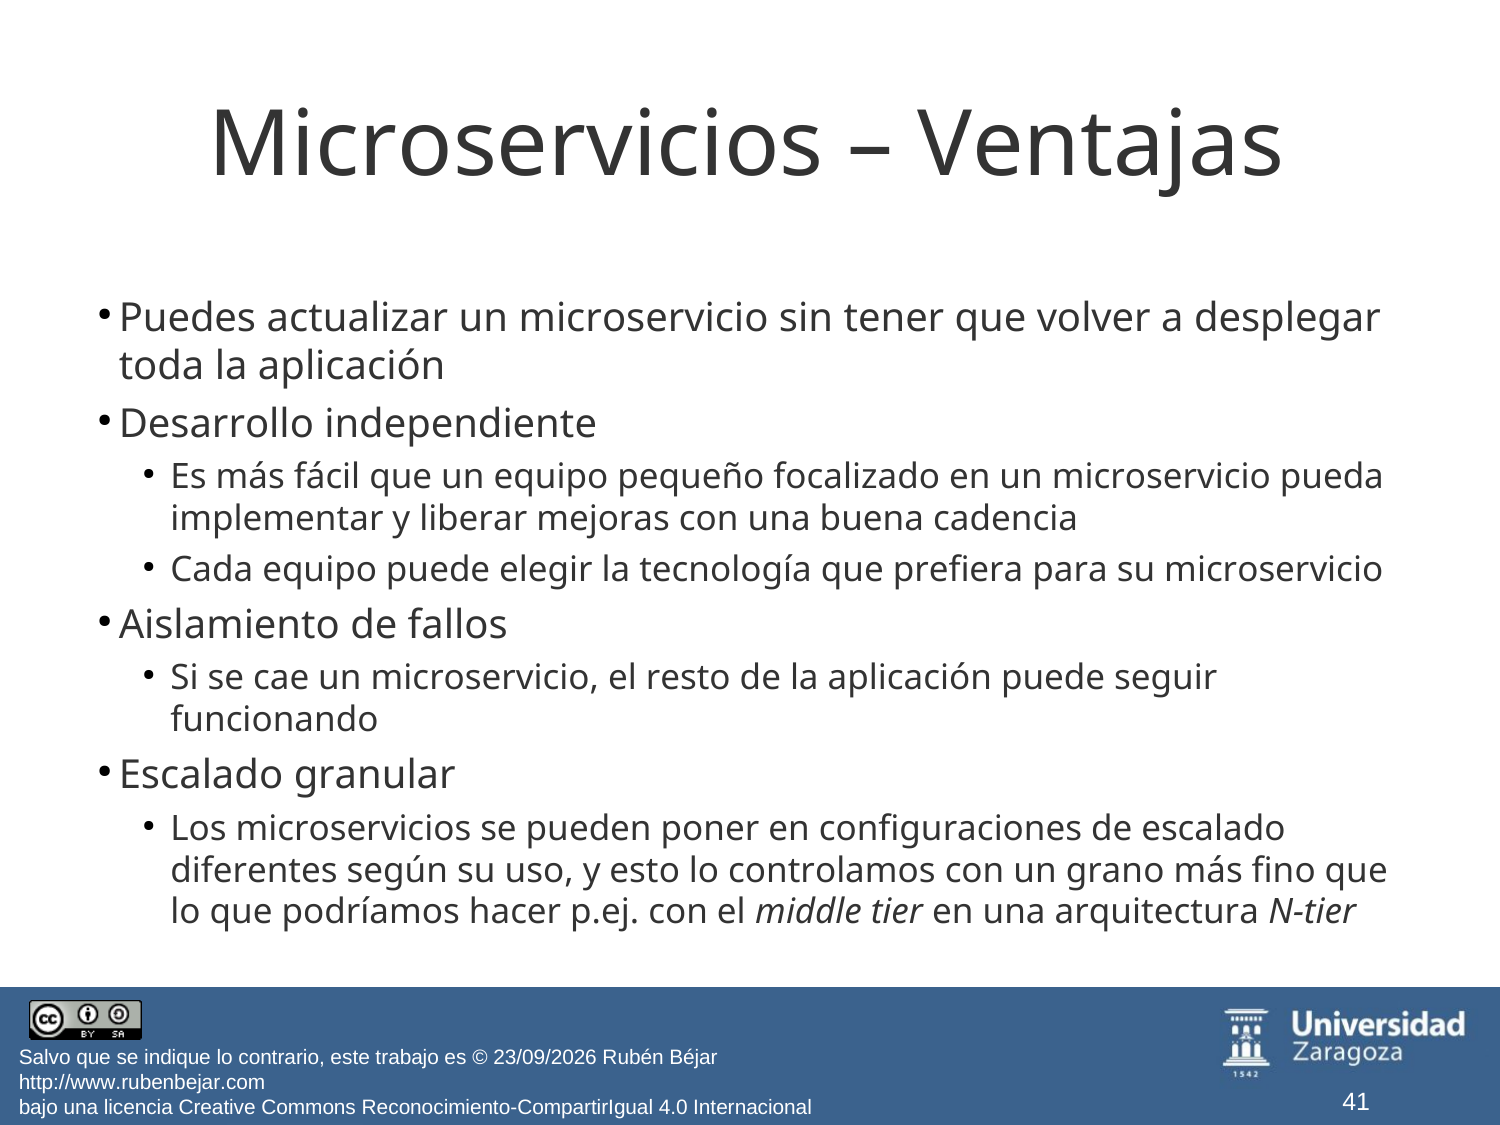

# Microservicios – Ventajas
Puedes actualizar un microservicio sin tener que volver a desplegar toda la aplicación
Desarrollo independiente
Es más fácil que un equipo pequeño focalizado en un microservicio pueda implementar y liberar mejoras con una buena cadencia
Cada equipo puede elegir la tecnología que prefiera para su microservicio
Aislamiento de fallos
Si se cae un microservicio, el resto de la aplicación puede seguir funcionando
Escalado granular
Los microservicios se pueden poner en configuraciones de escalado diferentes según su uso, y esto lo controlamos con un grano más fino que lo que podríamos hacer p.ej. con el middle tier en una arquitectura N-tier